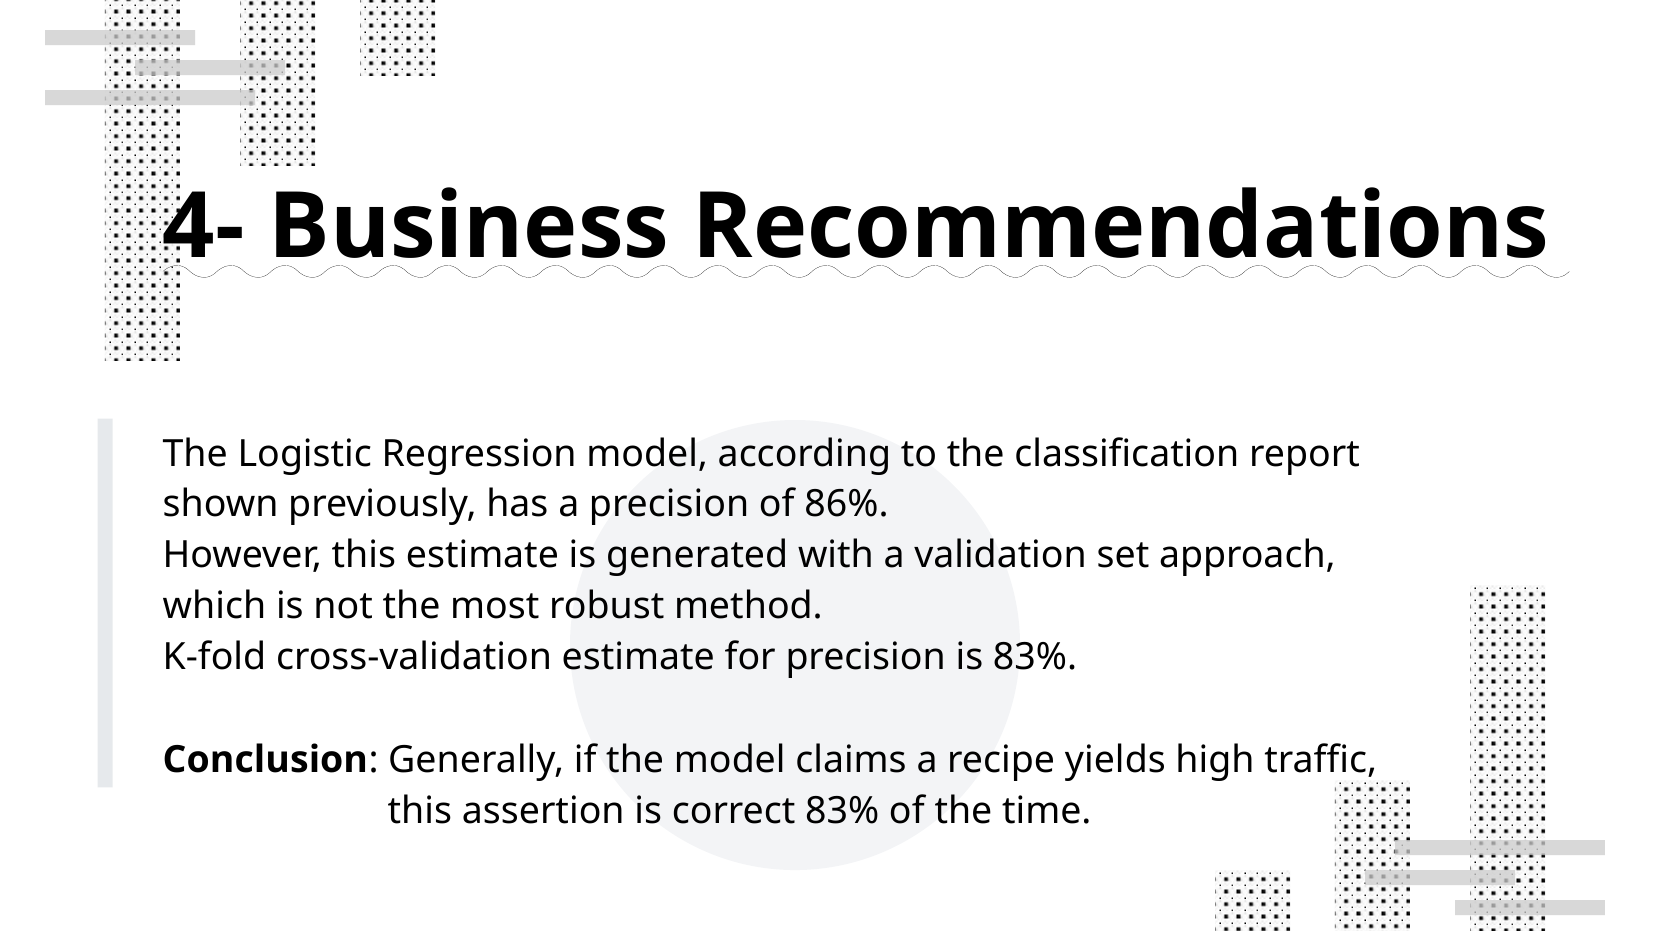

# 4- Business Recommendations
The Logistic Regression model, according to the classification report
shown previously, has a precision of 86%.
However, this estimate is generated with a validation set approach,
which is not the most robust method.
K-fold cross-validation estimate for precision is 83%.
Conclusion: Generally, if the model claims a recipe yields high traffic,
			this assertion is correct 83% of the time.